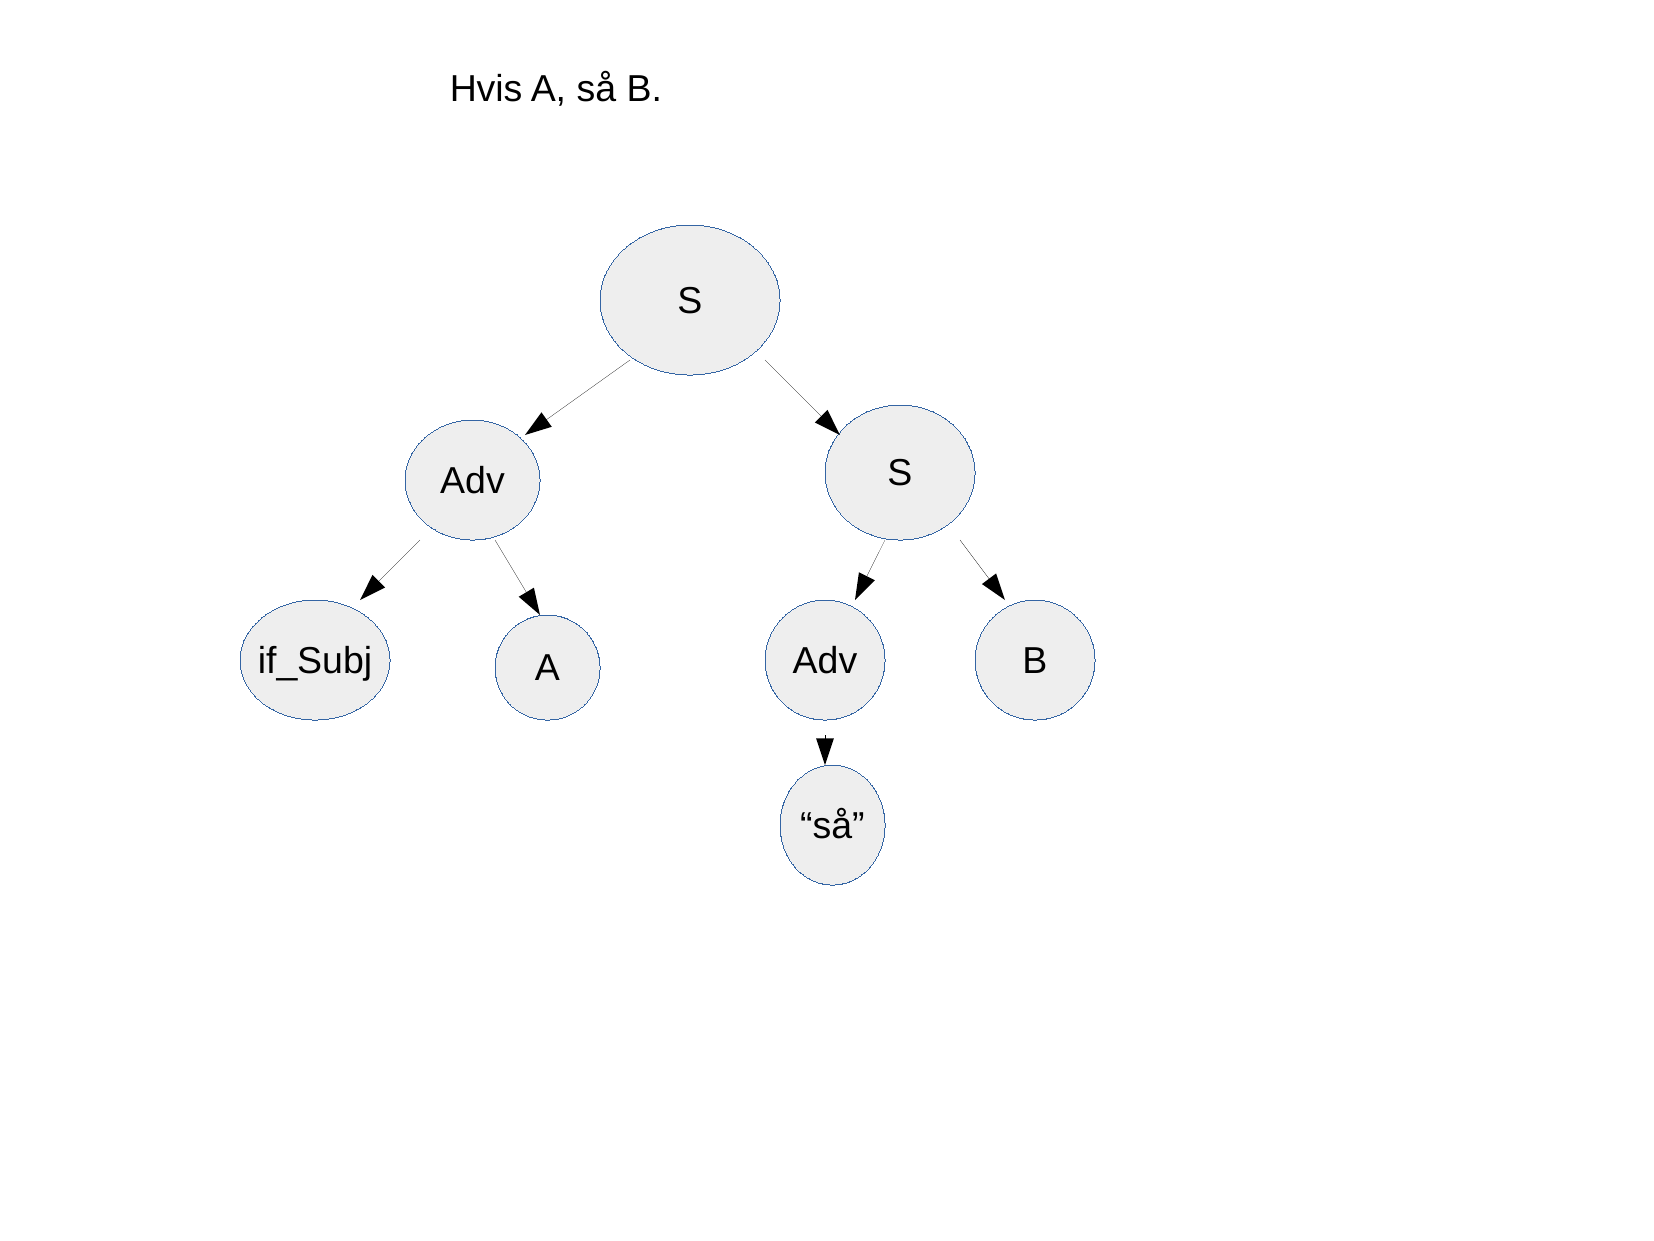

Hvis A, så B.
S
S
Adv
if_Subj
Adv
B
A
“så”